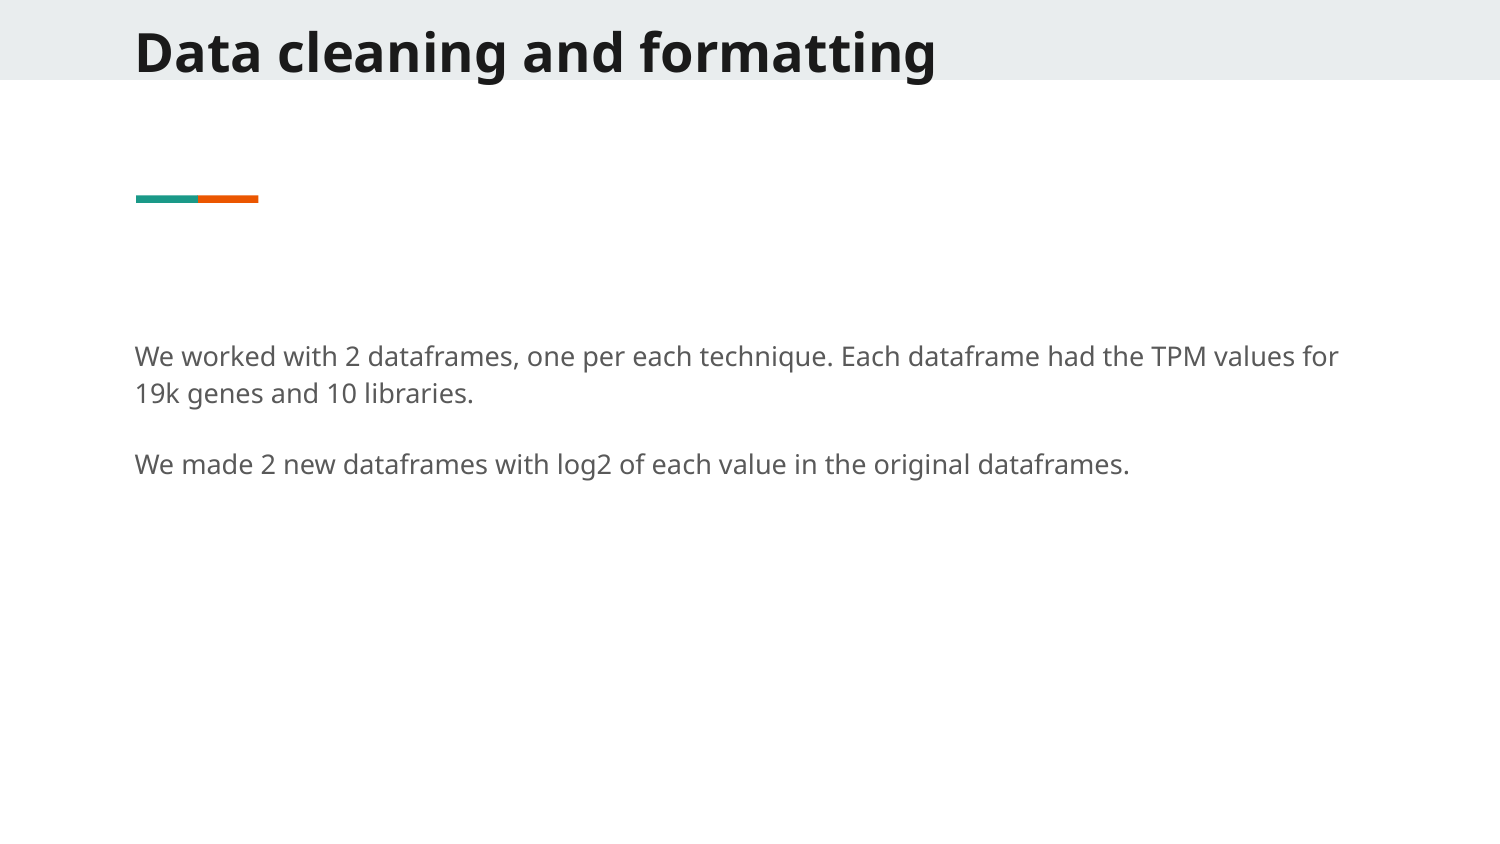

# Data cleaning and formatting
We worked with 2 dataframes, one per each technique. Each dataframe had the TPM values for 19k genes and 10 libraries.
We made 2 new dataframes with log2 of each value in the original dataframes.